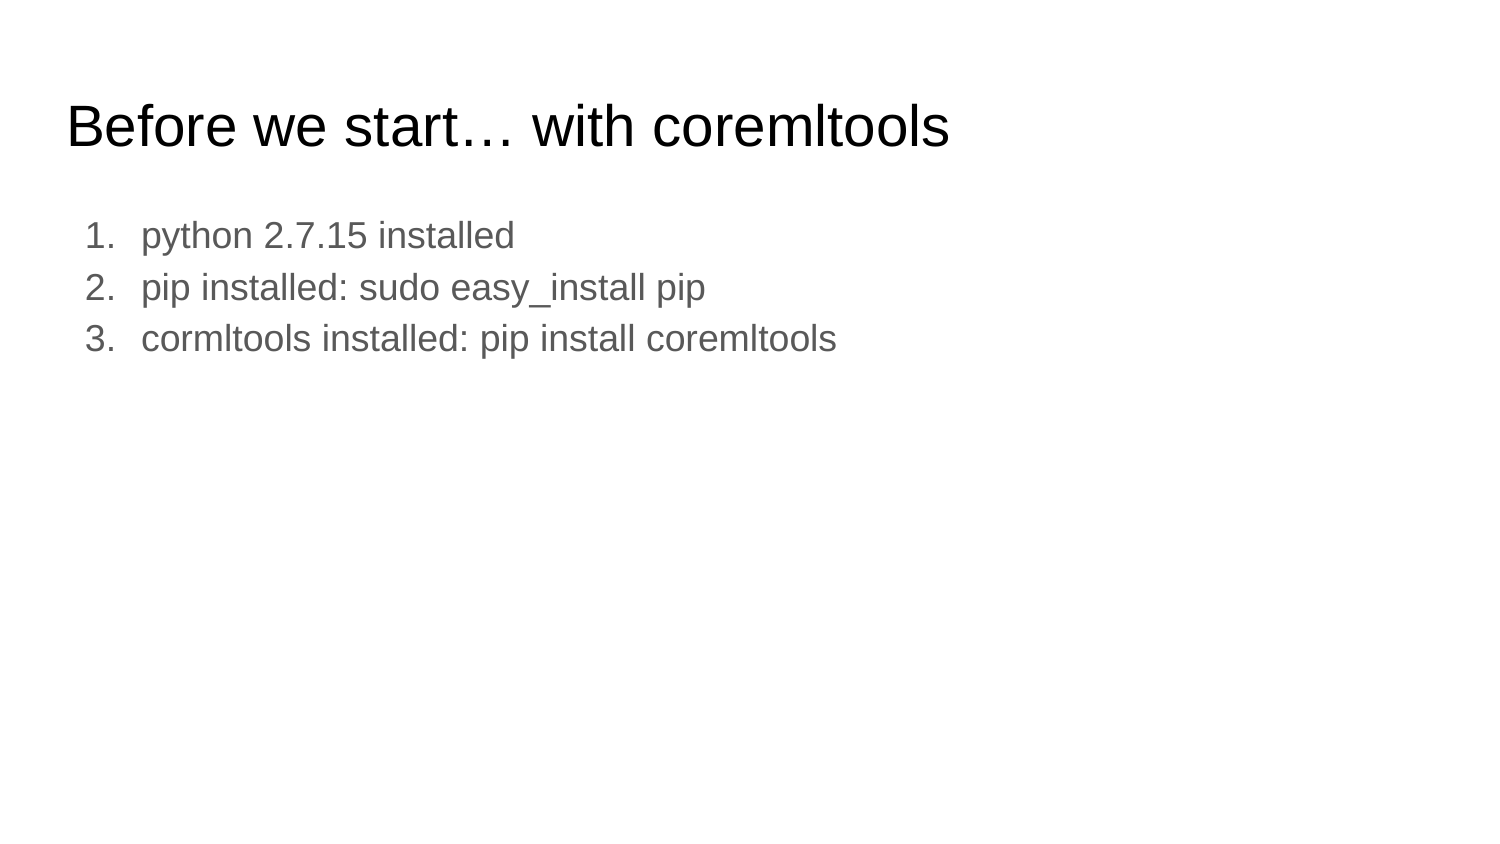

# Before we start… with coremltools
python 2.7.15 installed
pip installed: sudo easy_install pip
cormltools installed: pip install coremltools